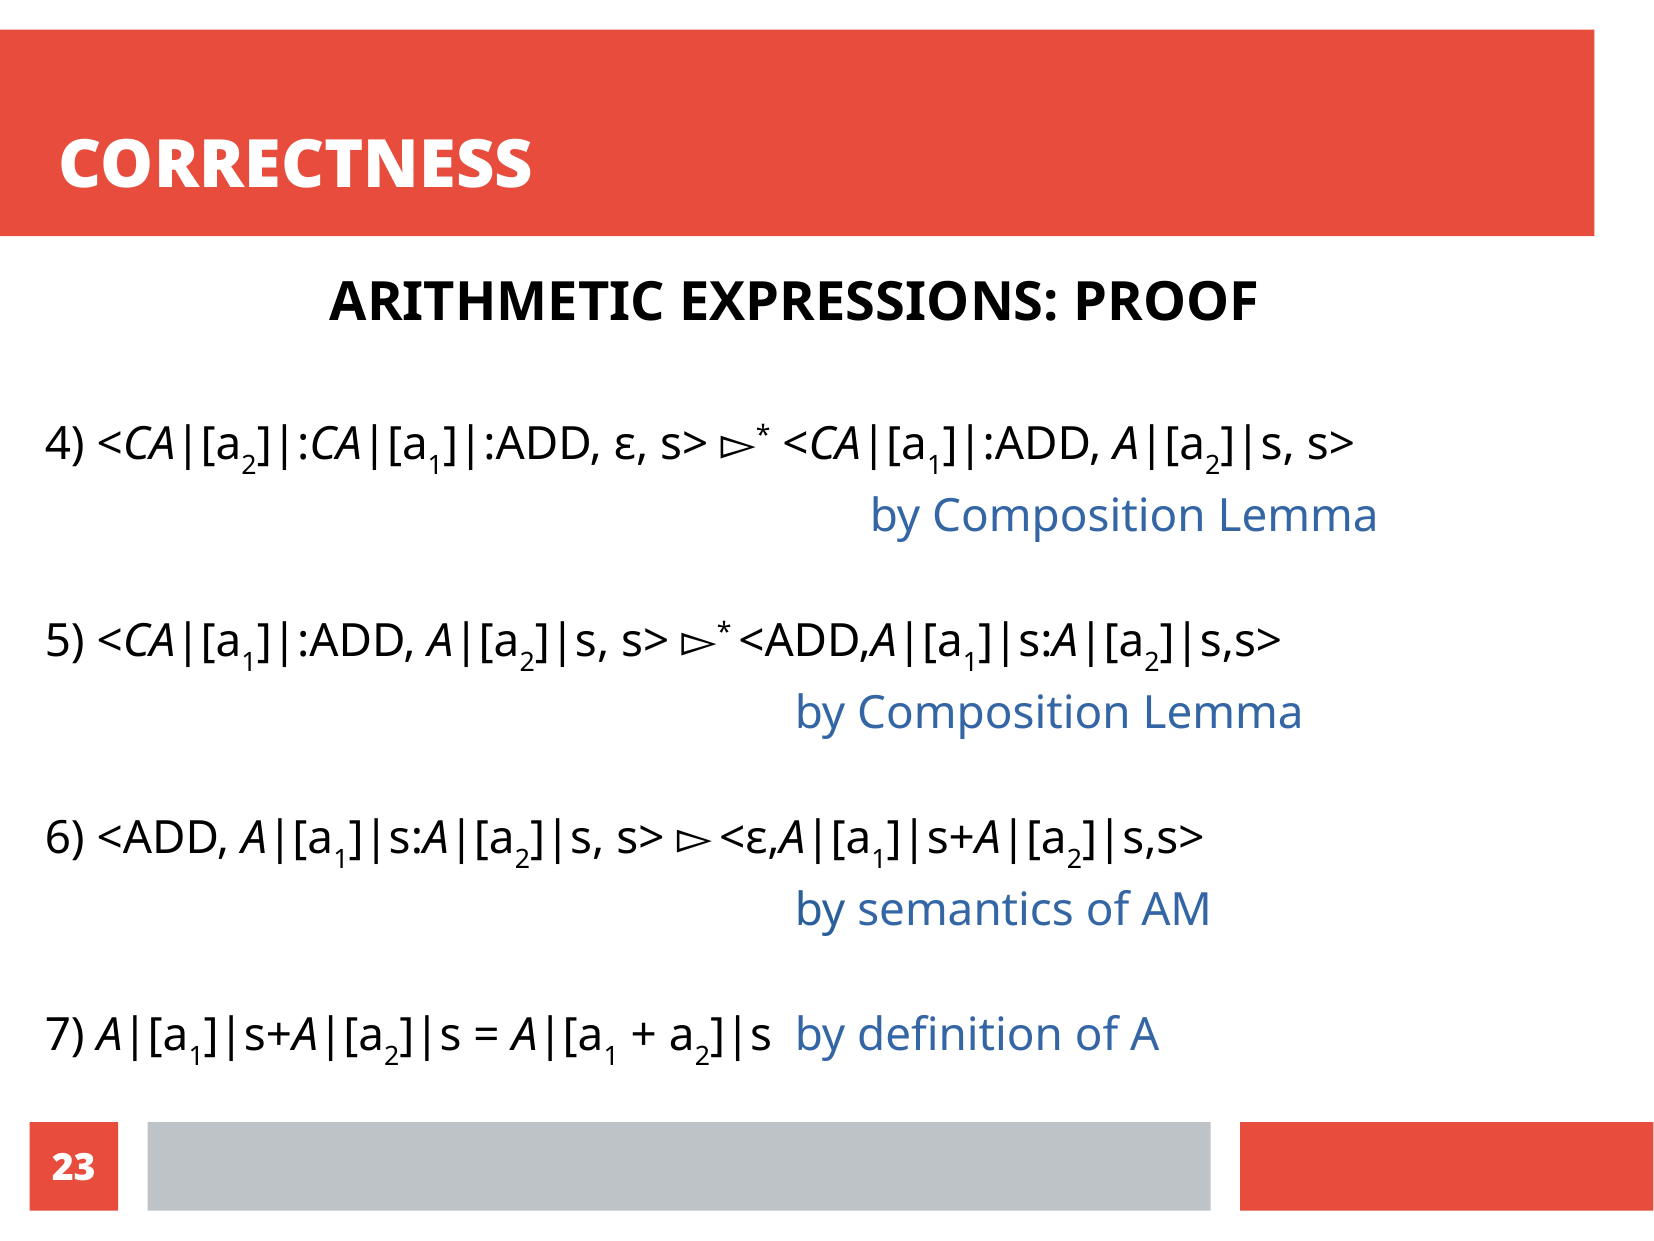

# CORRECTNESS
ARITHMETIC EXPRESSIONS: PROOF
4) <CA|[a2]|:CA|[a1]|:ADD, ε, s> ▻* <CA|[a1]|:ADD, A|[a2]|s, s>														by Composition Lemma
5) <CA|[a1]|:ADD, A|[a2]|s, s> ▻* <ADD,A|[a1]|s:A|[a2]|s,s> 														by Composition Lemma
6) <ADD, A|[a1]|s:A|[a2]|s, s> ▻ <ε,A|[a1]|s+A|[a2]|s,s> 															by semantics of AM
7) A|[a1]|s+A|[a2]|s = A|[a1 + a2]|s 	by definition of A
23